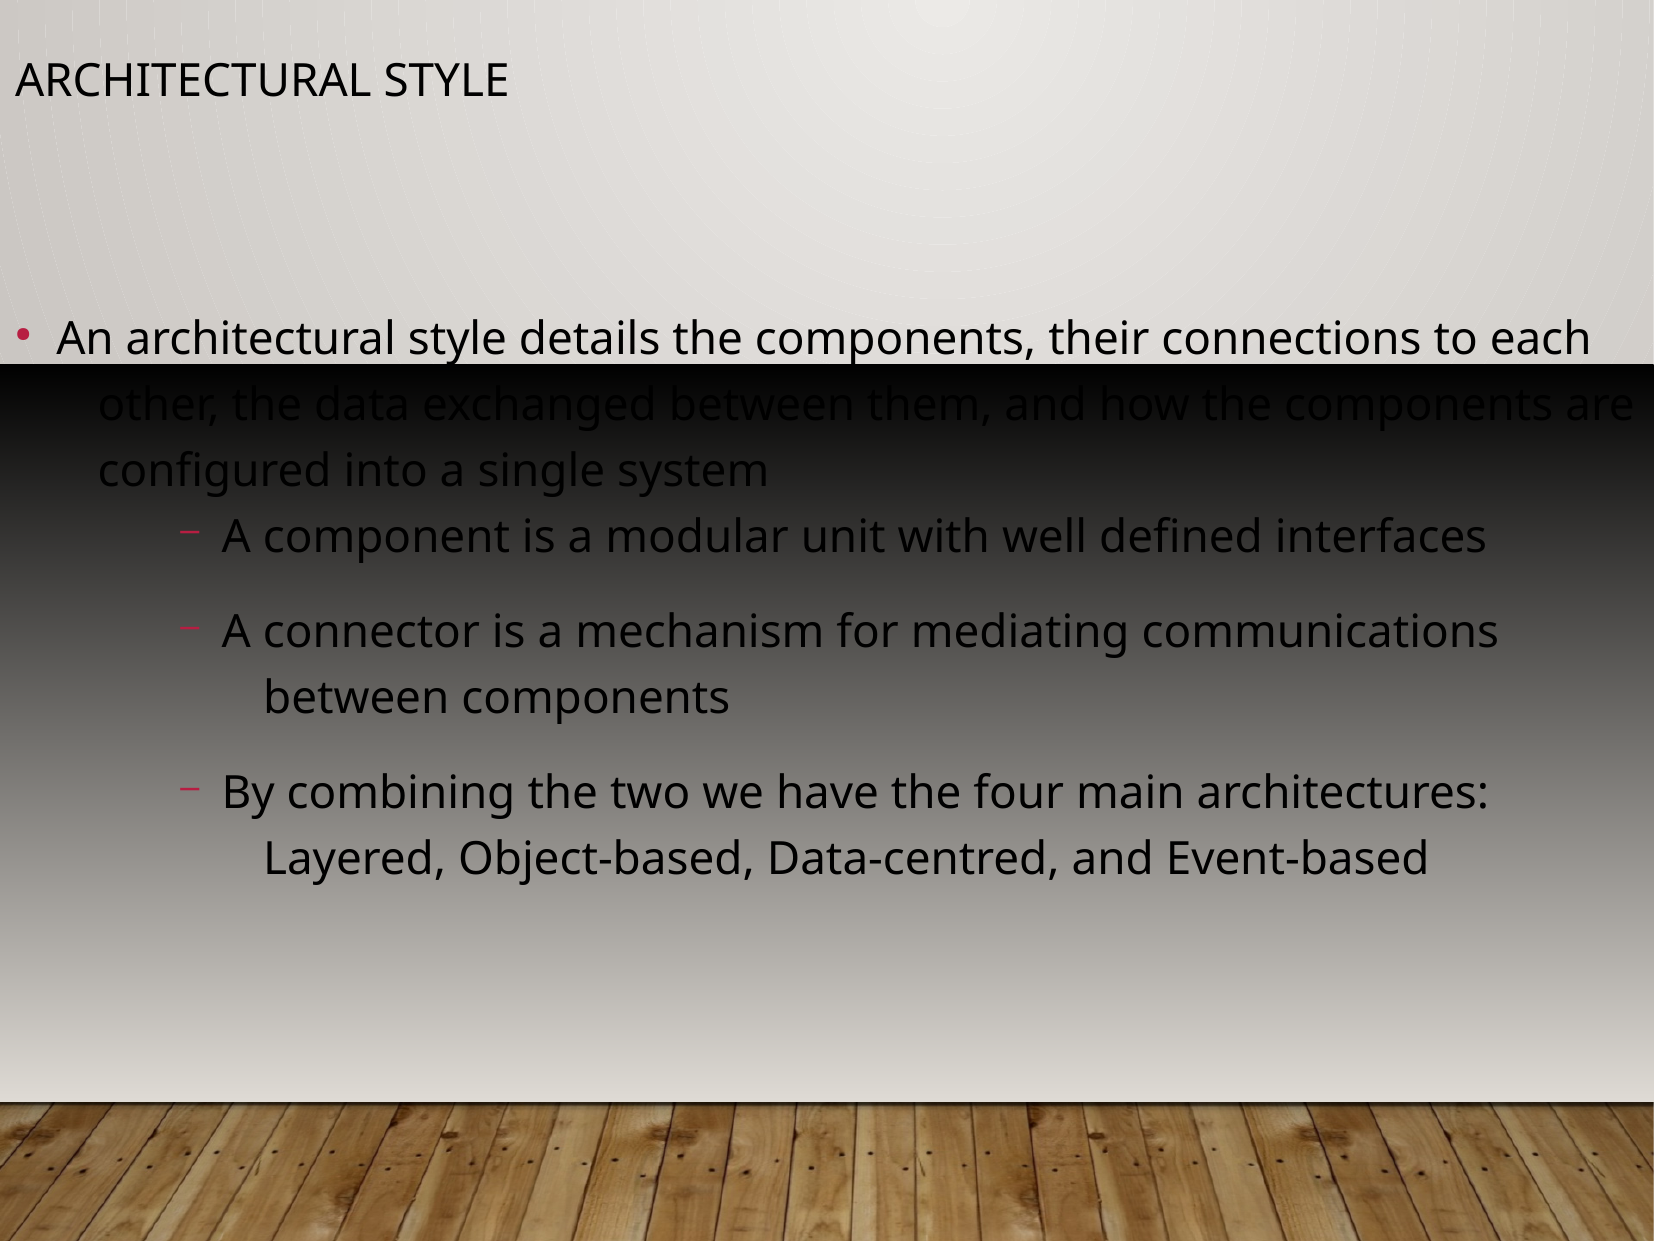

# Architectural Style
An architectural style details the components, their connections to each other, the data exchanged between them, and how the components are configured into a single system
A component is a modular unit with well defined interfaces
A connector is a mechanism for mediating communications between components
By combining the two we have the four main architectures: Layered, Object-based, Data-centred, and Event-based